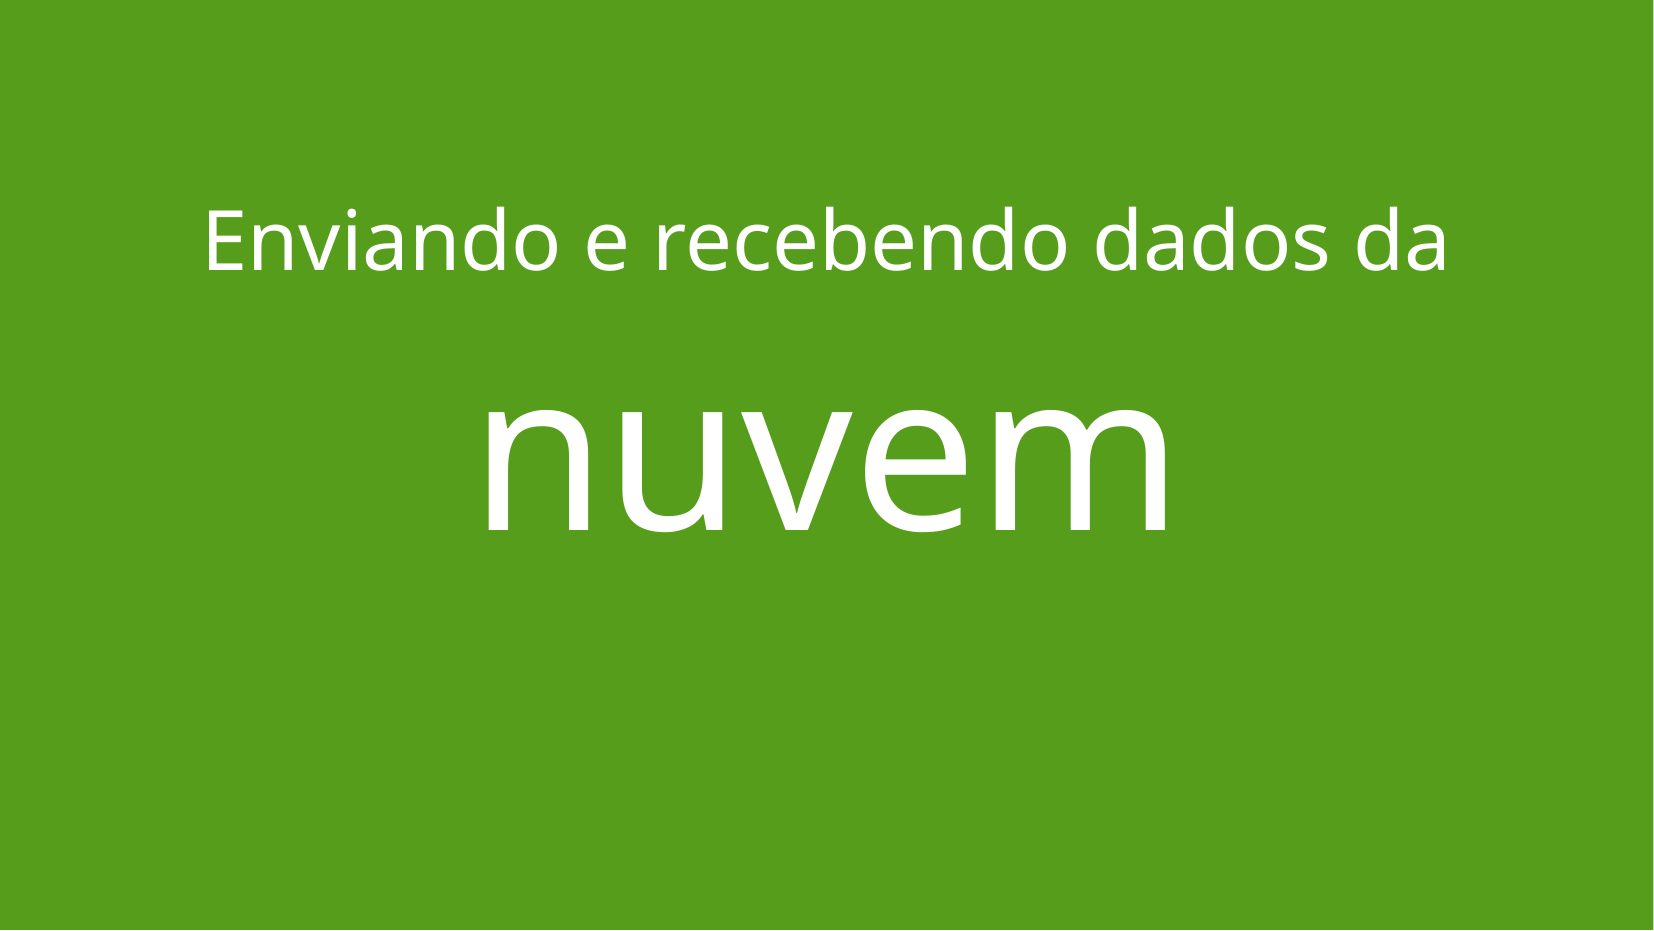

# Enviando e recebendo dados da nuvem